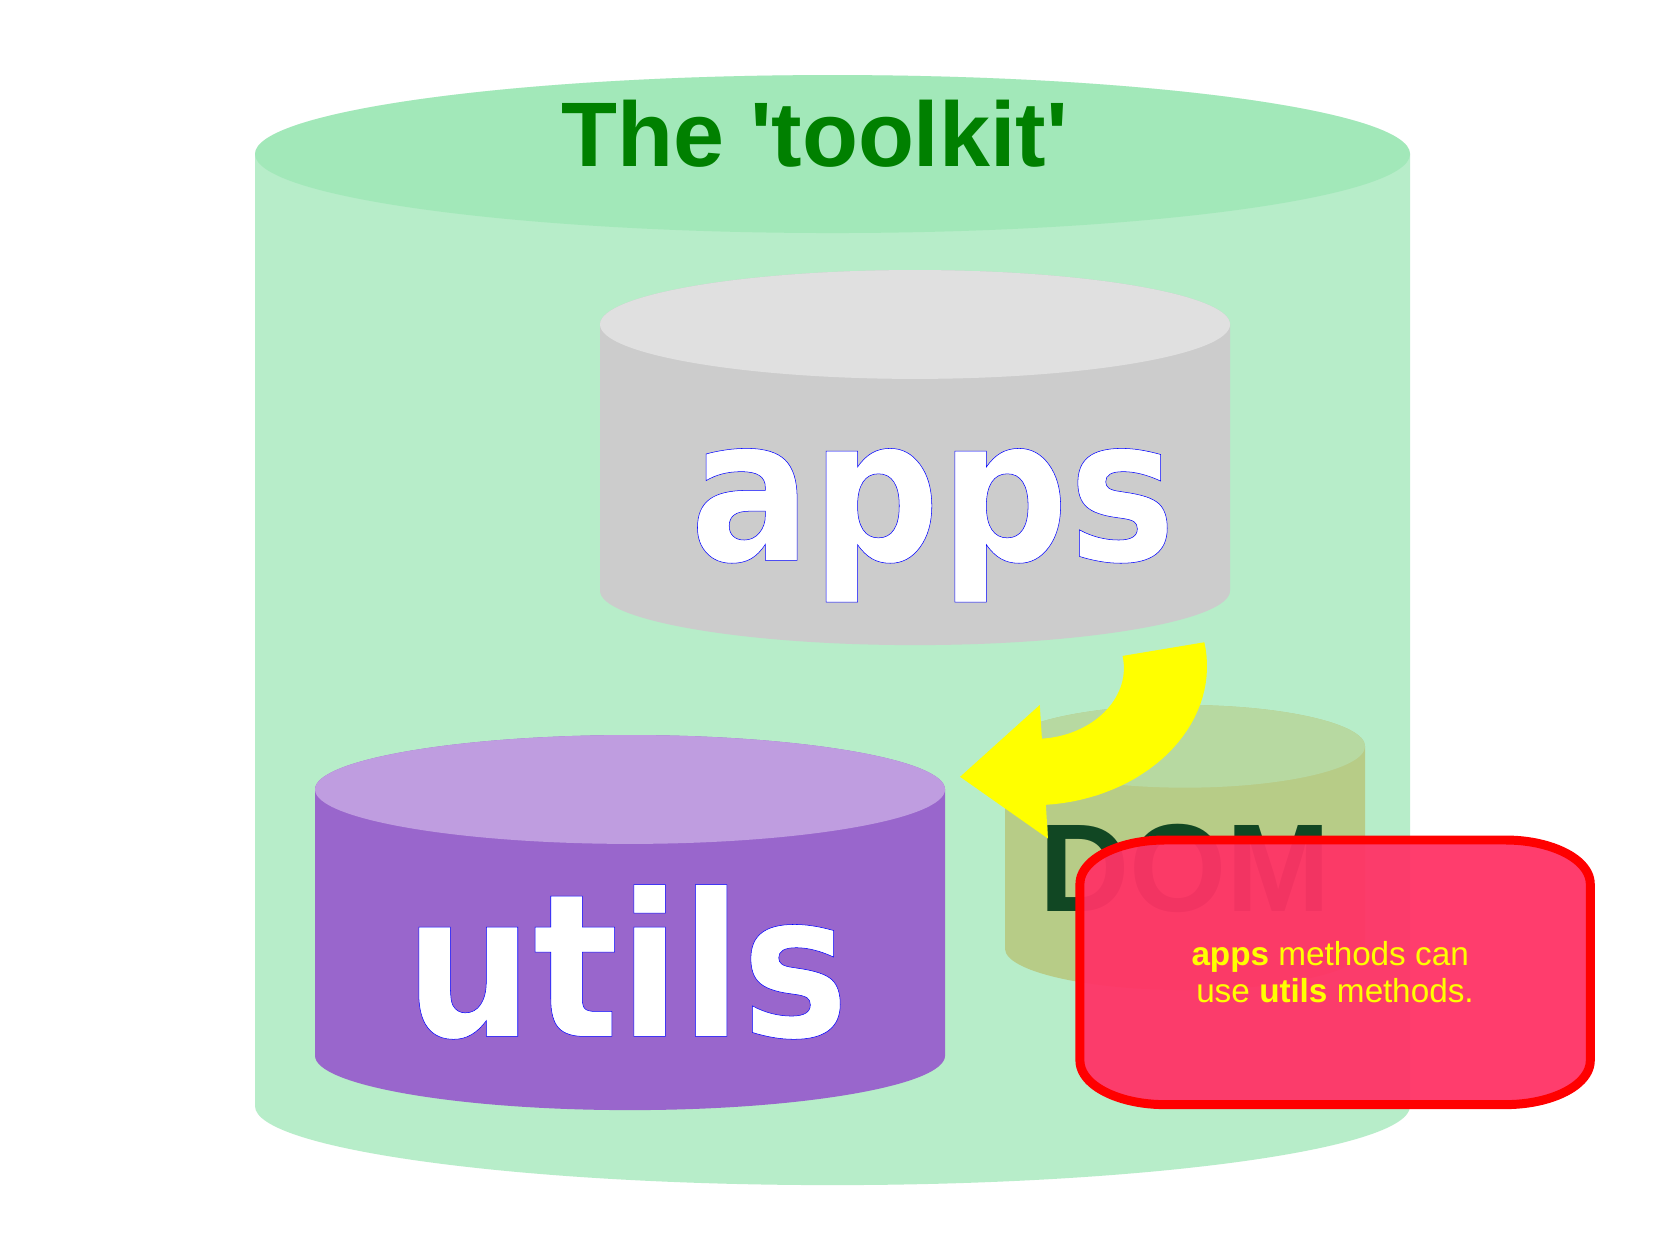

# The 'toolkit'
apps
DOM
apps methods can
use utils methods.
utils